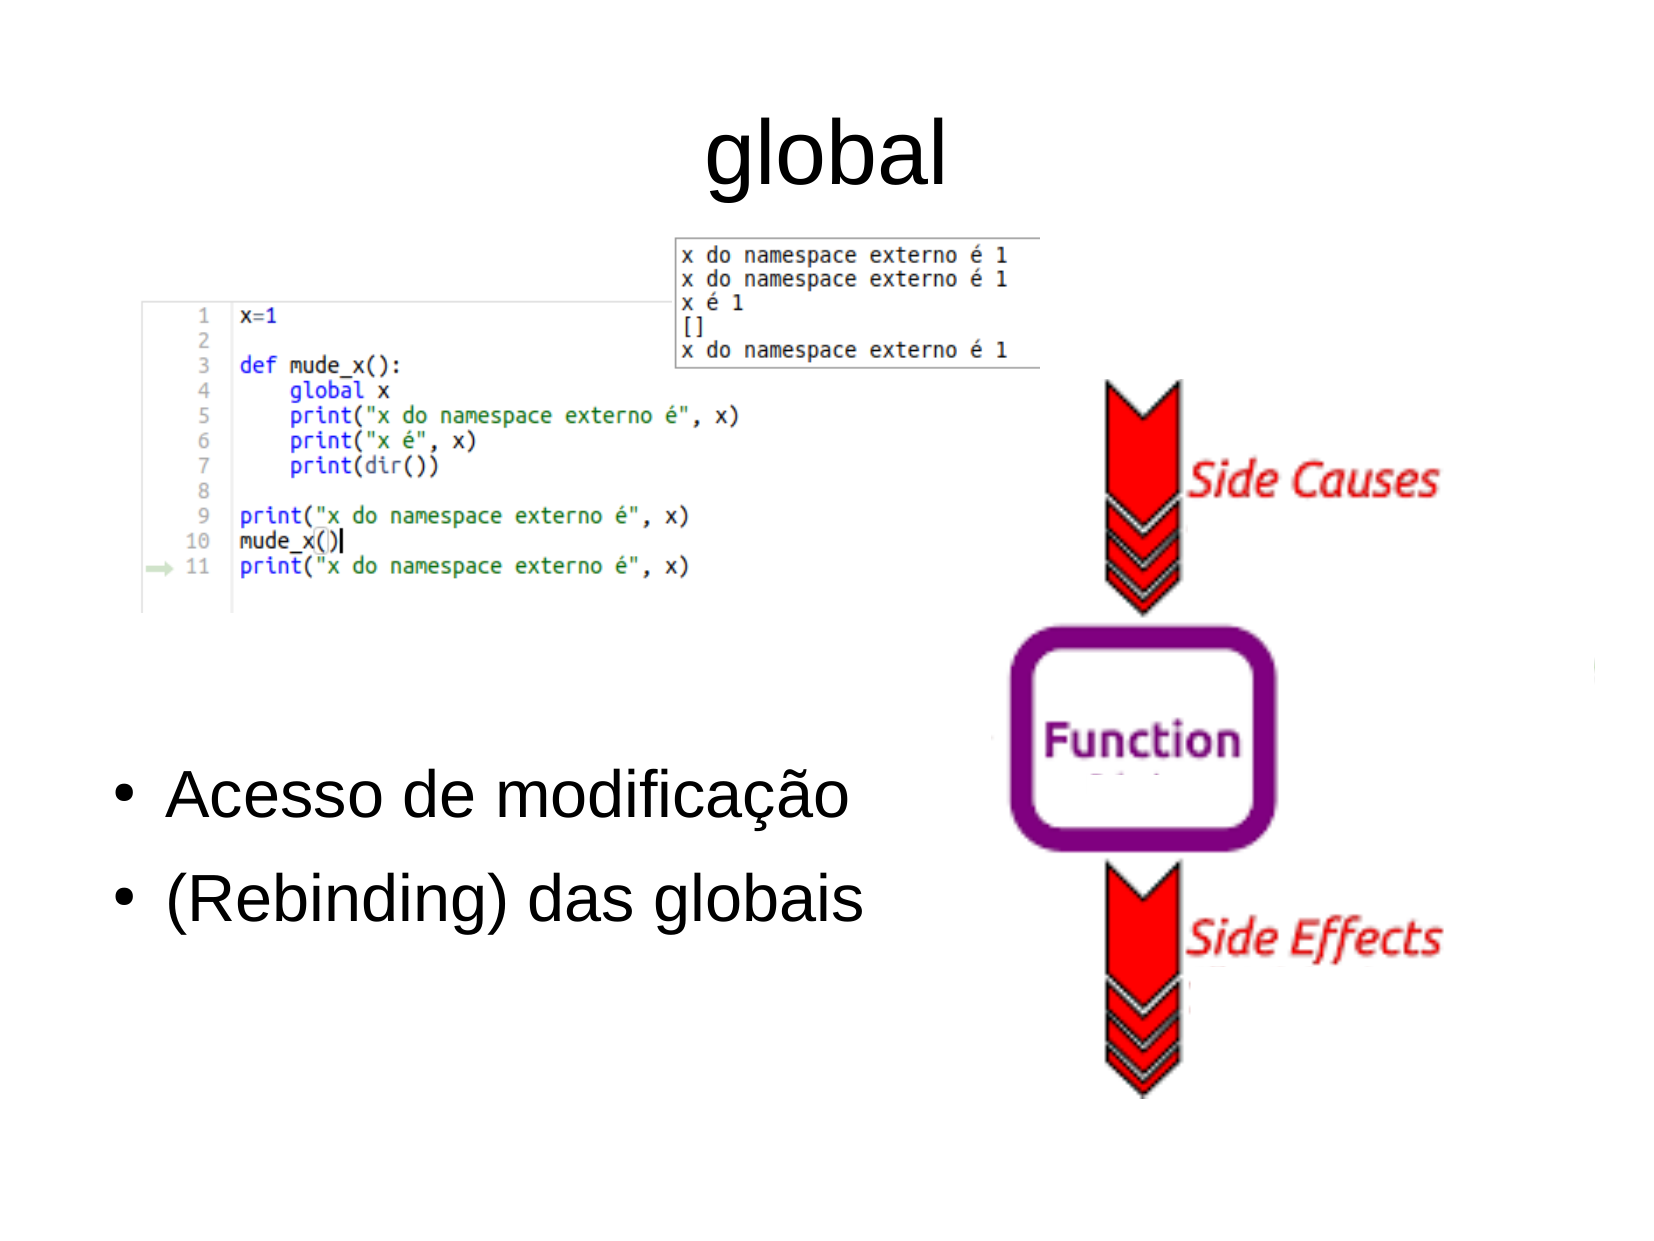

# global
Acesso de modificação
(Rebinding) das globais